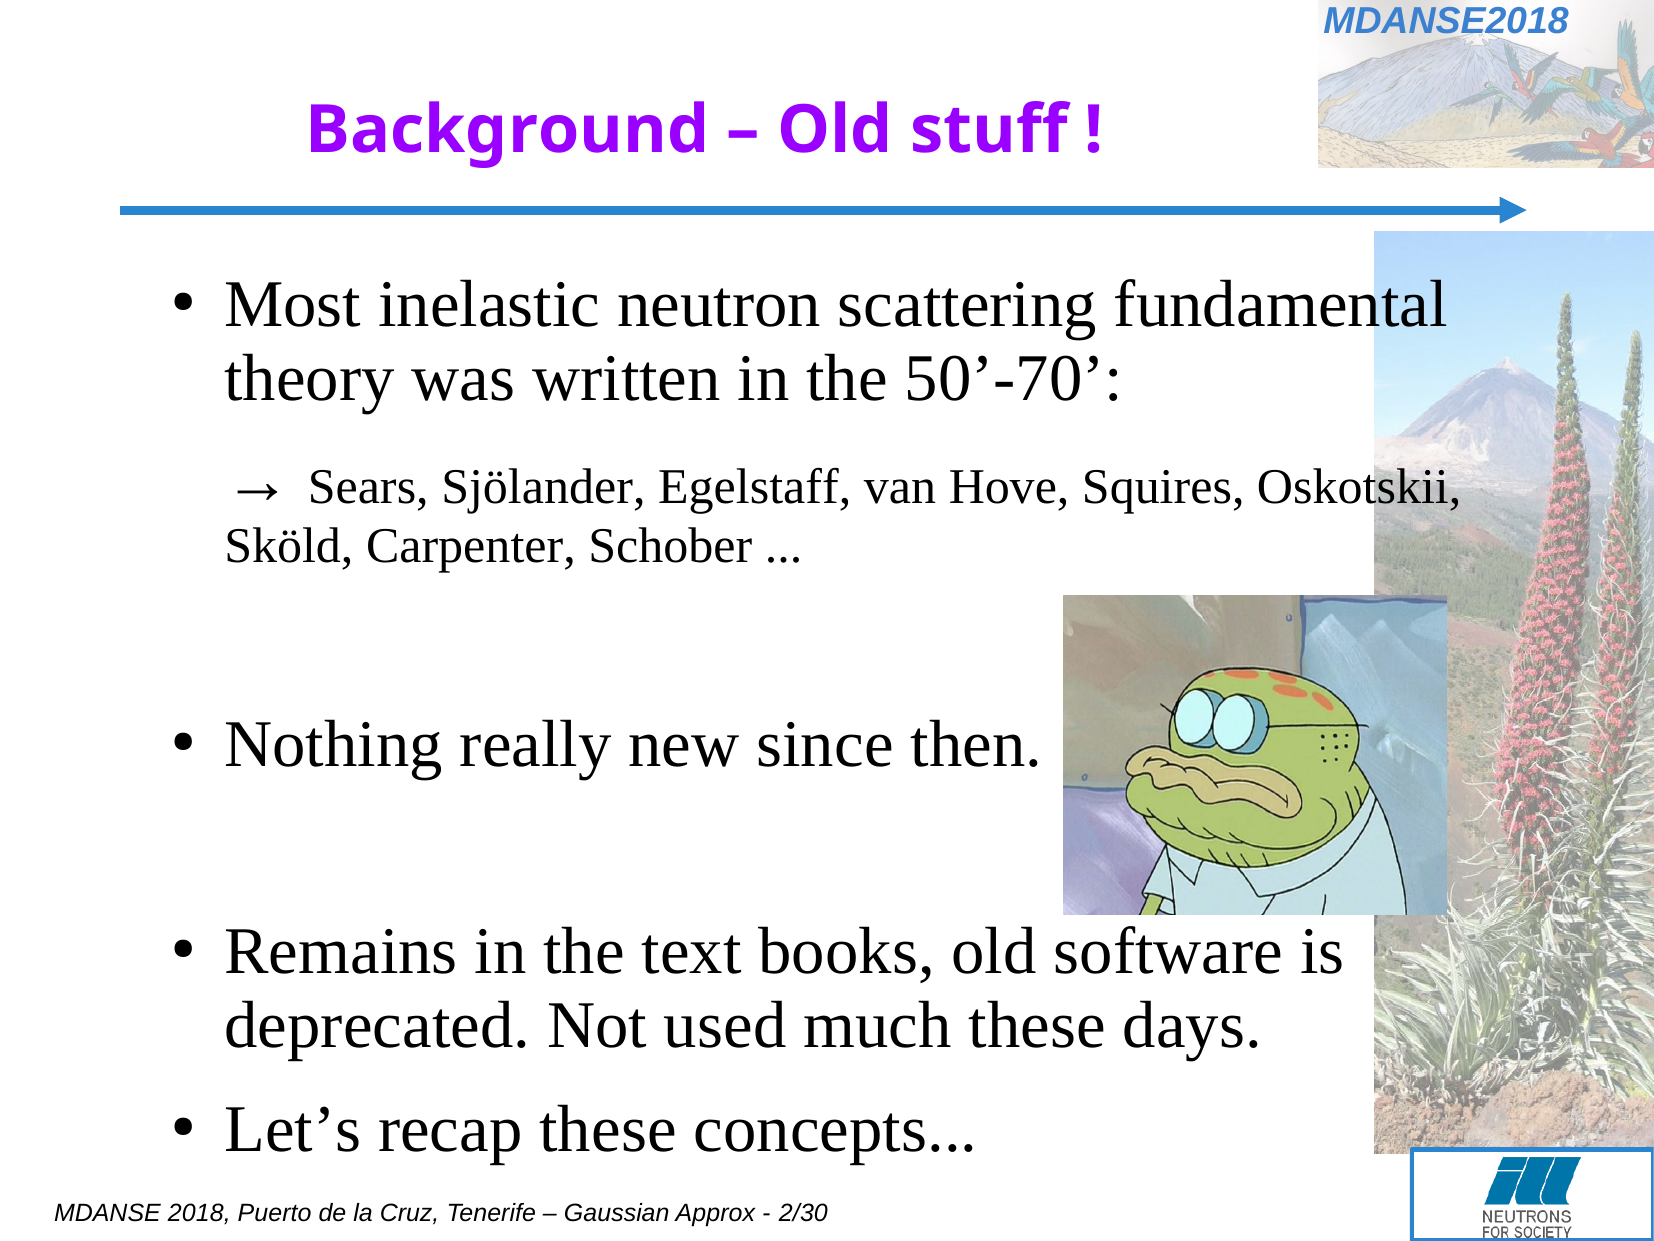

# Background – Old stuff !
Most inelastic neutron scattering fundamental theory was written in the 50’-70’:
→ Sears, Sjölander, Egelstaff, van Hove, Squires, Oskotskii, Sköld, Carpenter, Schober ...
Nothing really new since then.
Remains in the text books, old software is deprecated. Not used much these days.
Let’s recap these concepts...